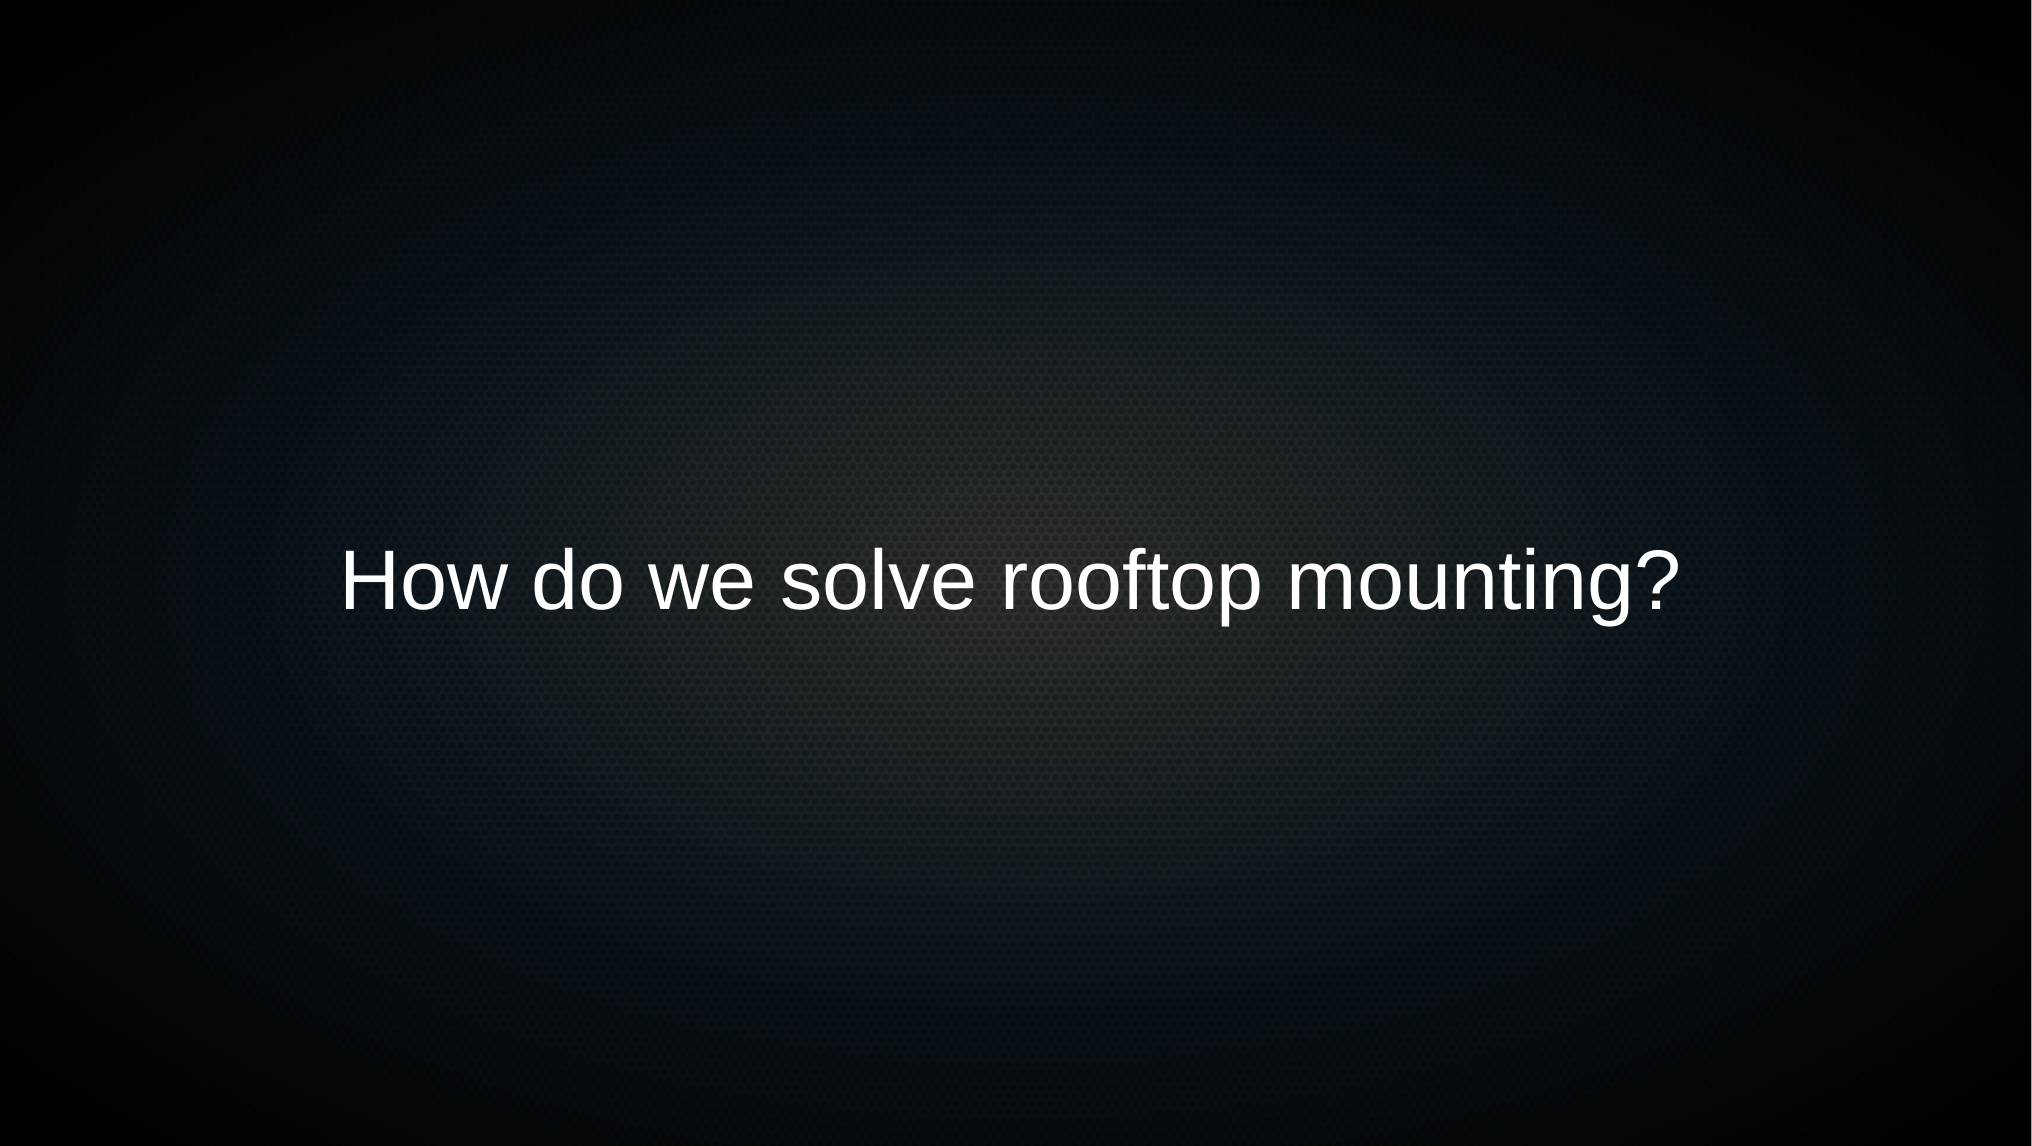

# How do we solve rooftop mounting?